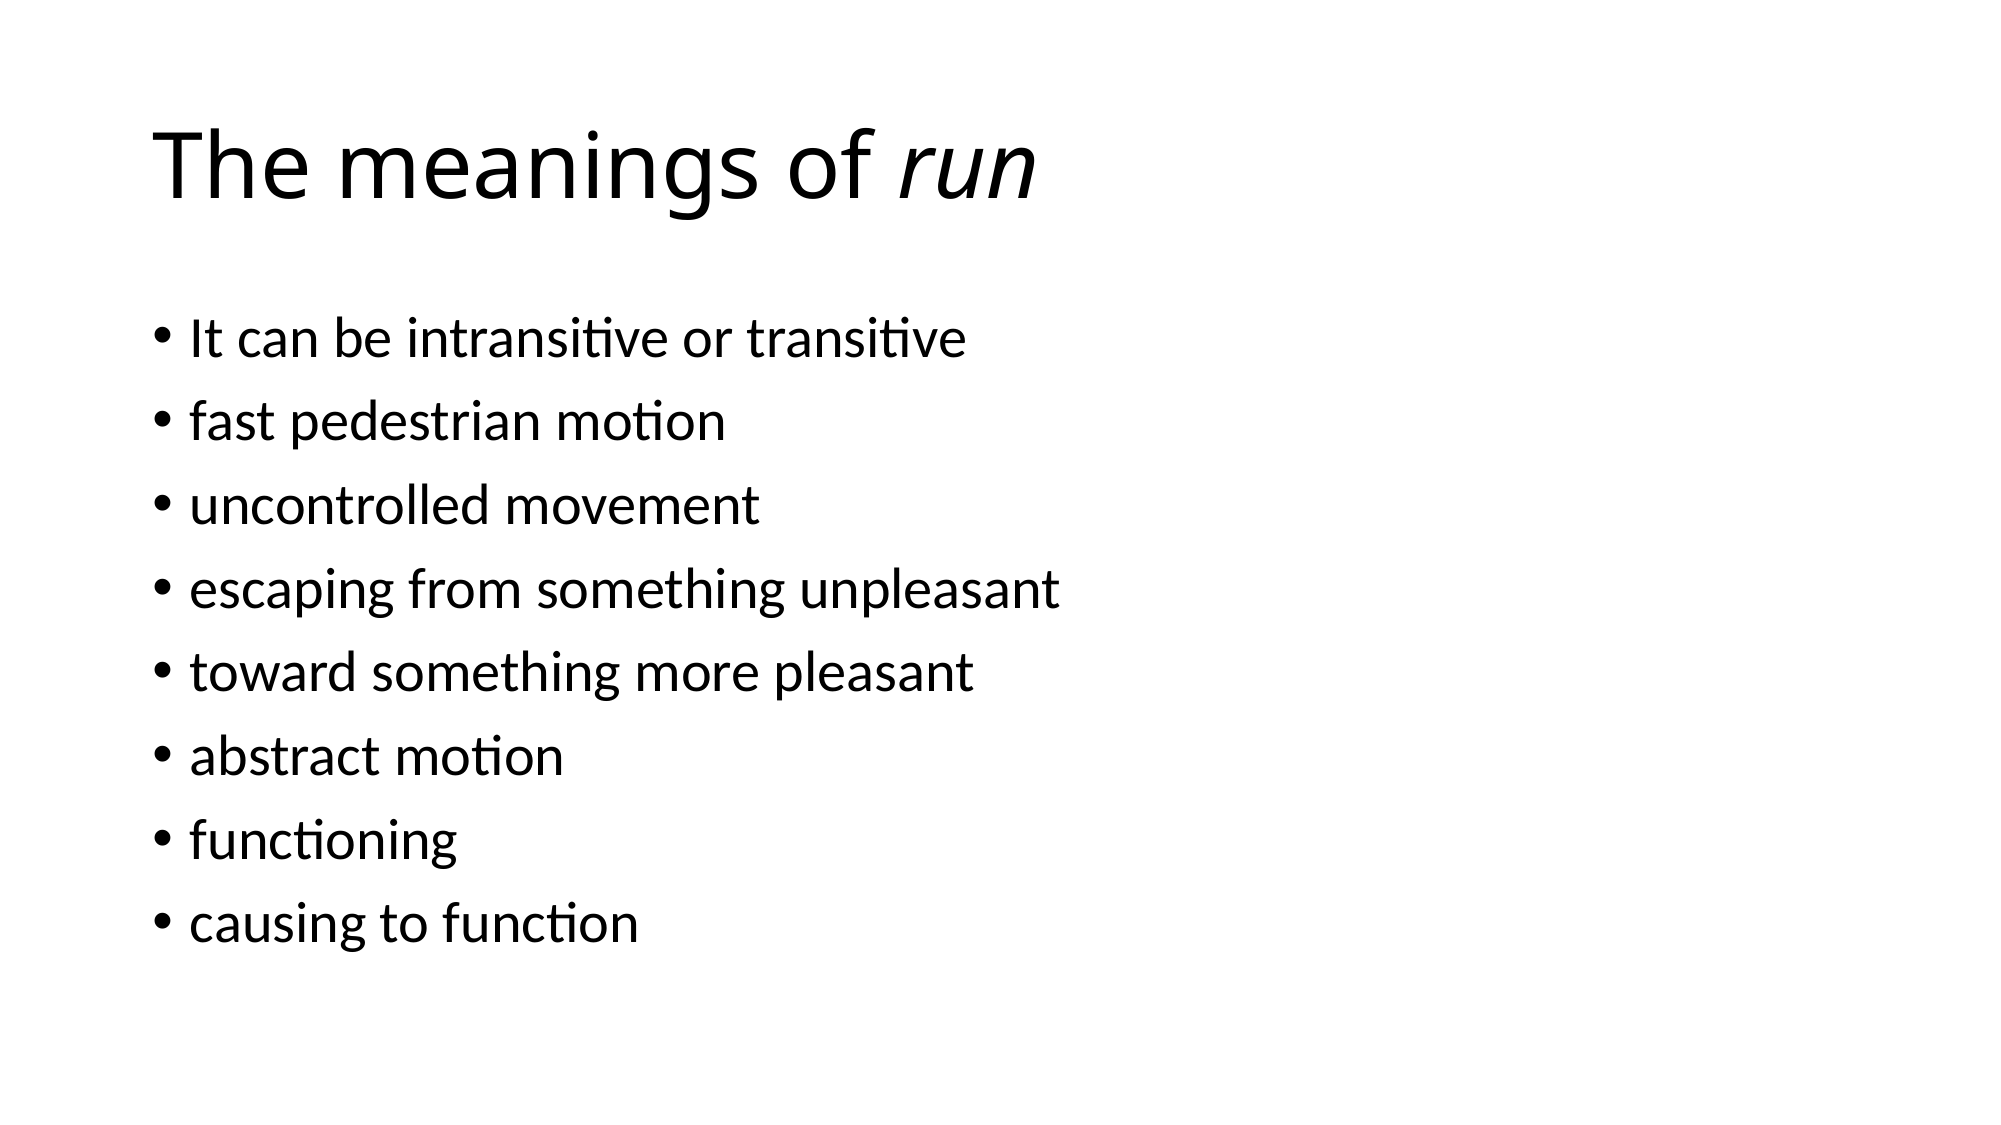

# The meanings of run
It can be intransitive or transitive
fast pedestrian motion
uncontrolled movement
escaping from something unpleasant
toward something more pleasant
abstract motion
functioning
causing to function